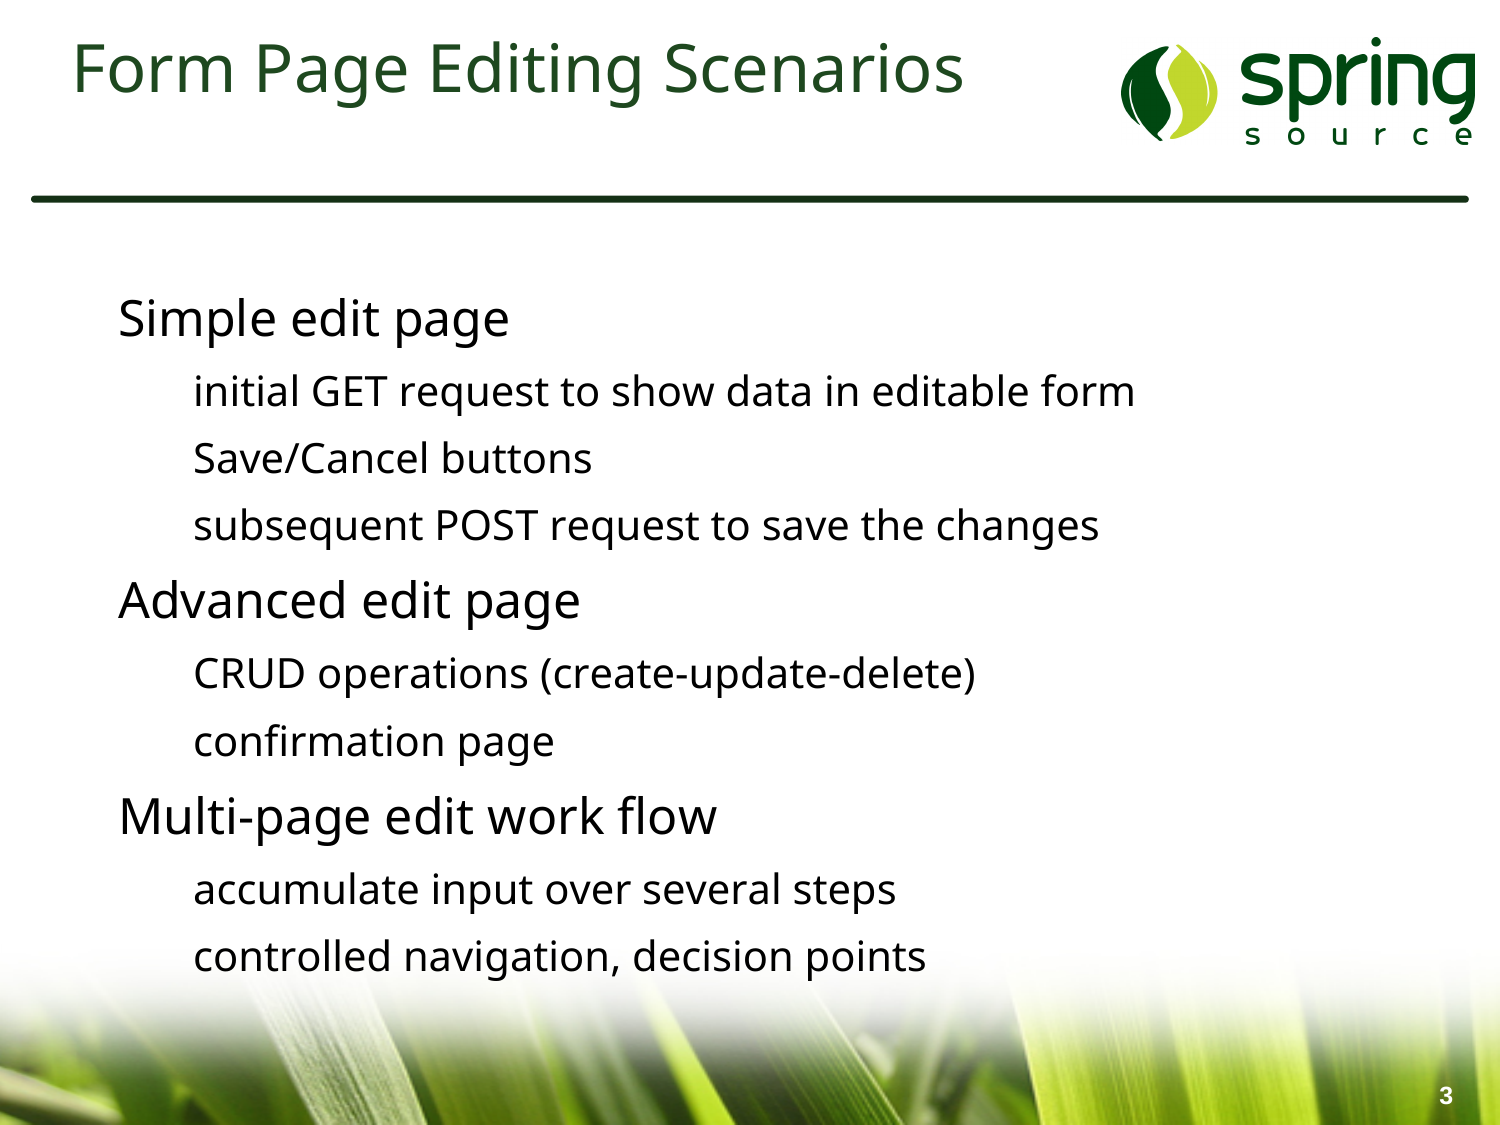

# Form Page Editing Scenarios
Simple edit page
initial GET request to show data in editable form
Save/Cancel buttons
subsequent POST request to save the changes
Advanced edit page
CRUD operations (create-update-delete)
confirmation page
Multi-page edit work flow
accumulate input over several steps
controlled navigation, decision points